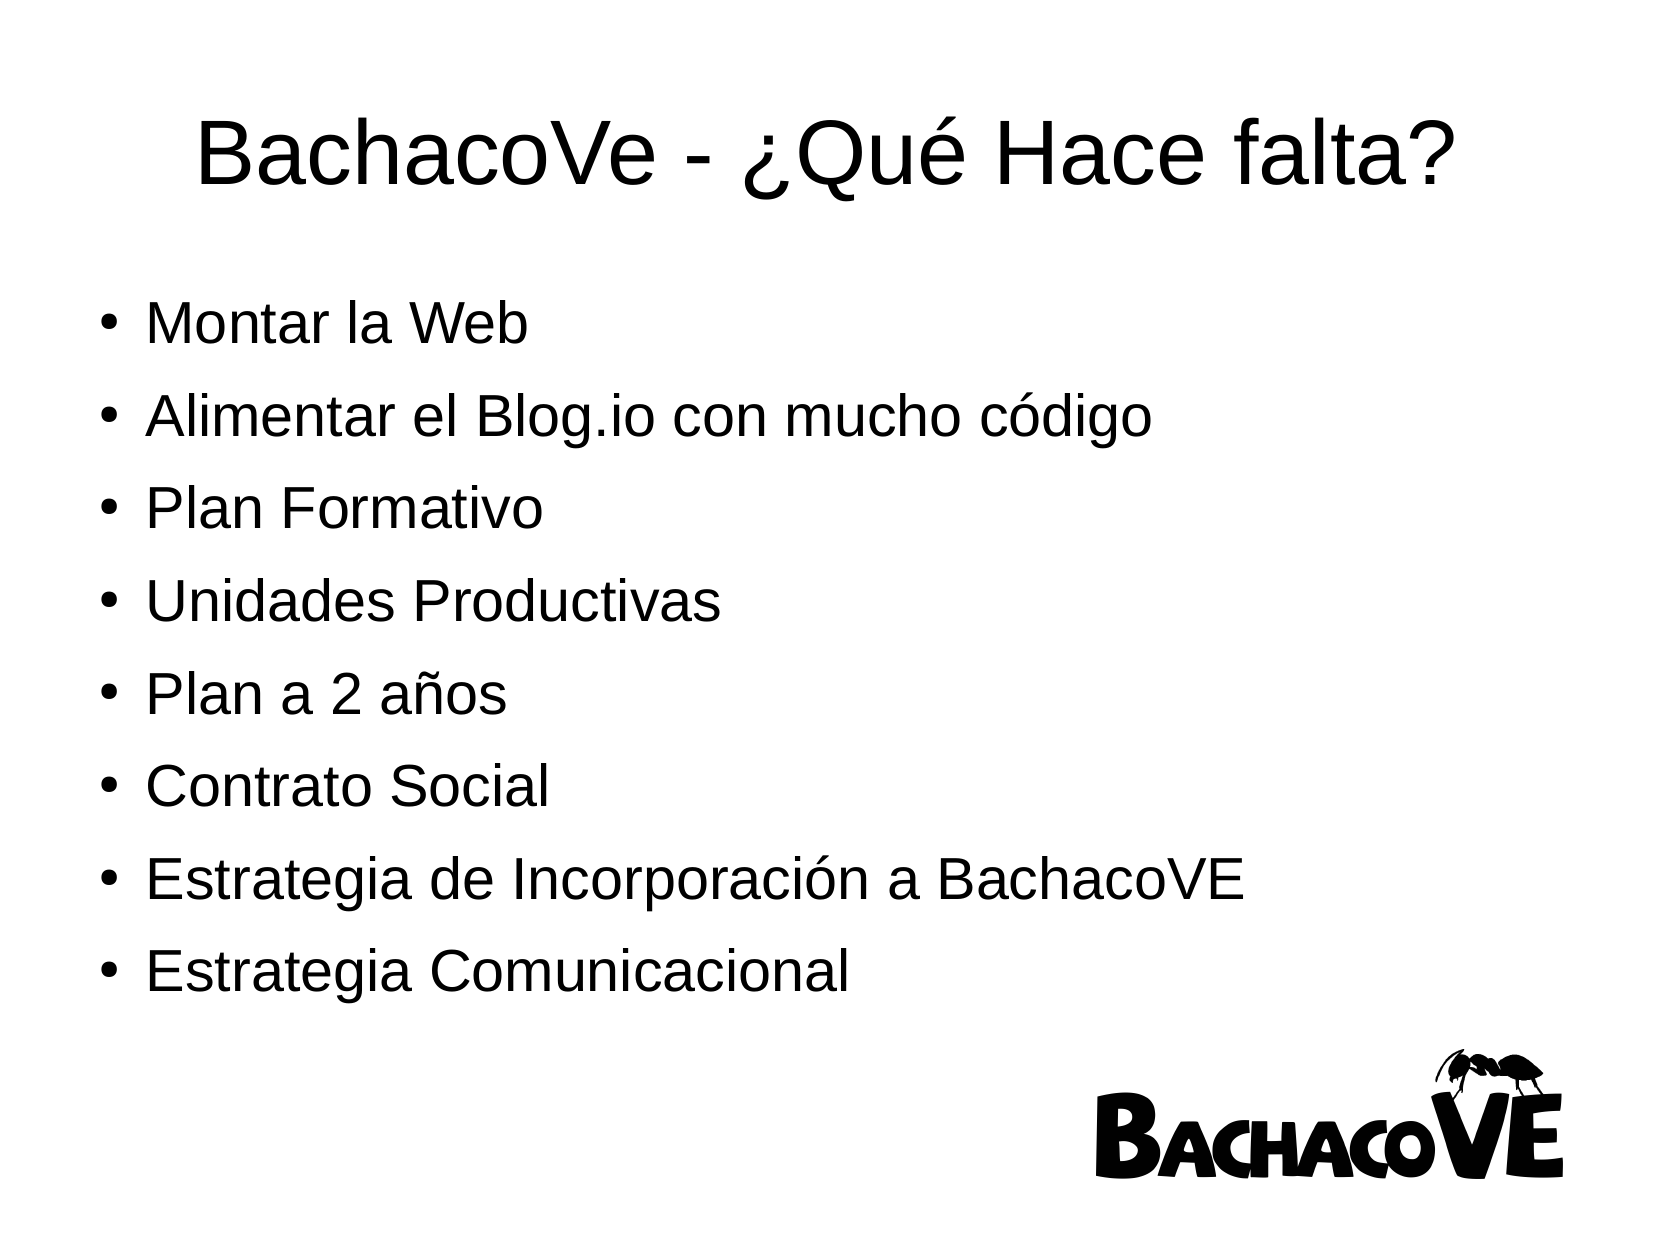

# BachacoVe - ¿Qué Hace falta?
Montar la Web
Alimentar el Blog.io con mucho código
Plan Formativo
Unidades Productivas
Plan a 2 años
Contrato Social
Estrategia de Incorporación a BachacoVE
Estrategia Comunicacional